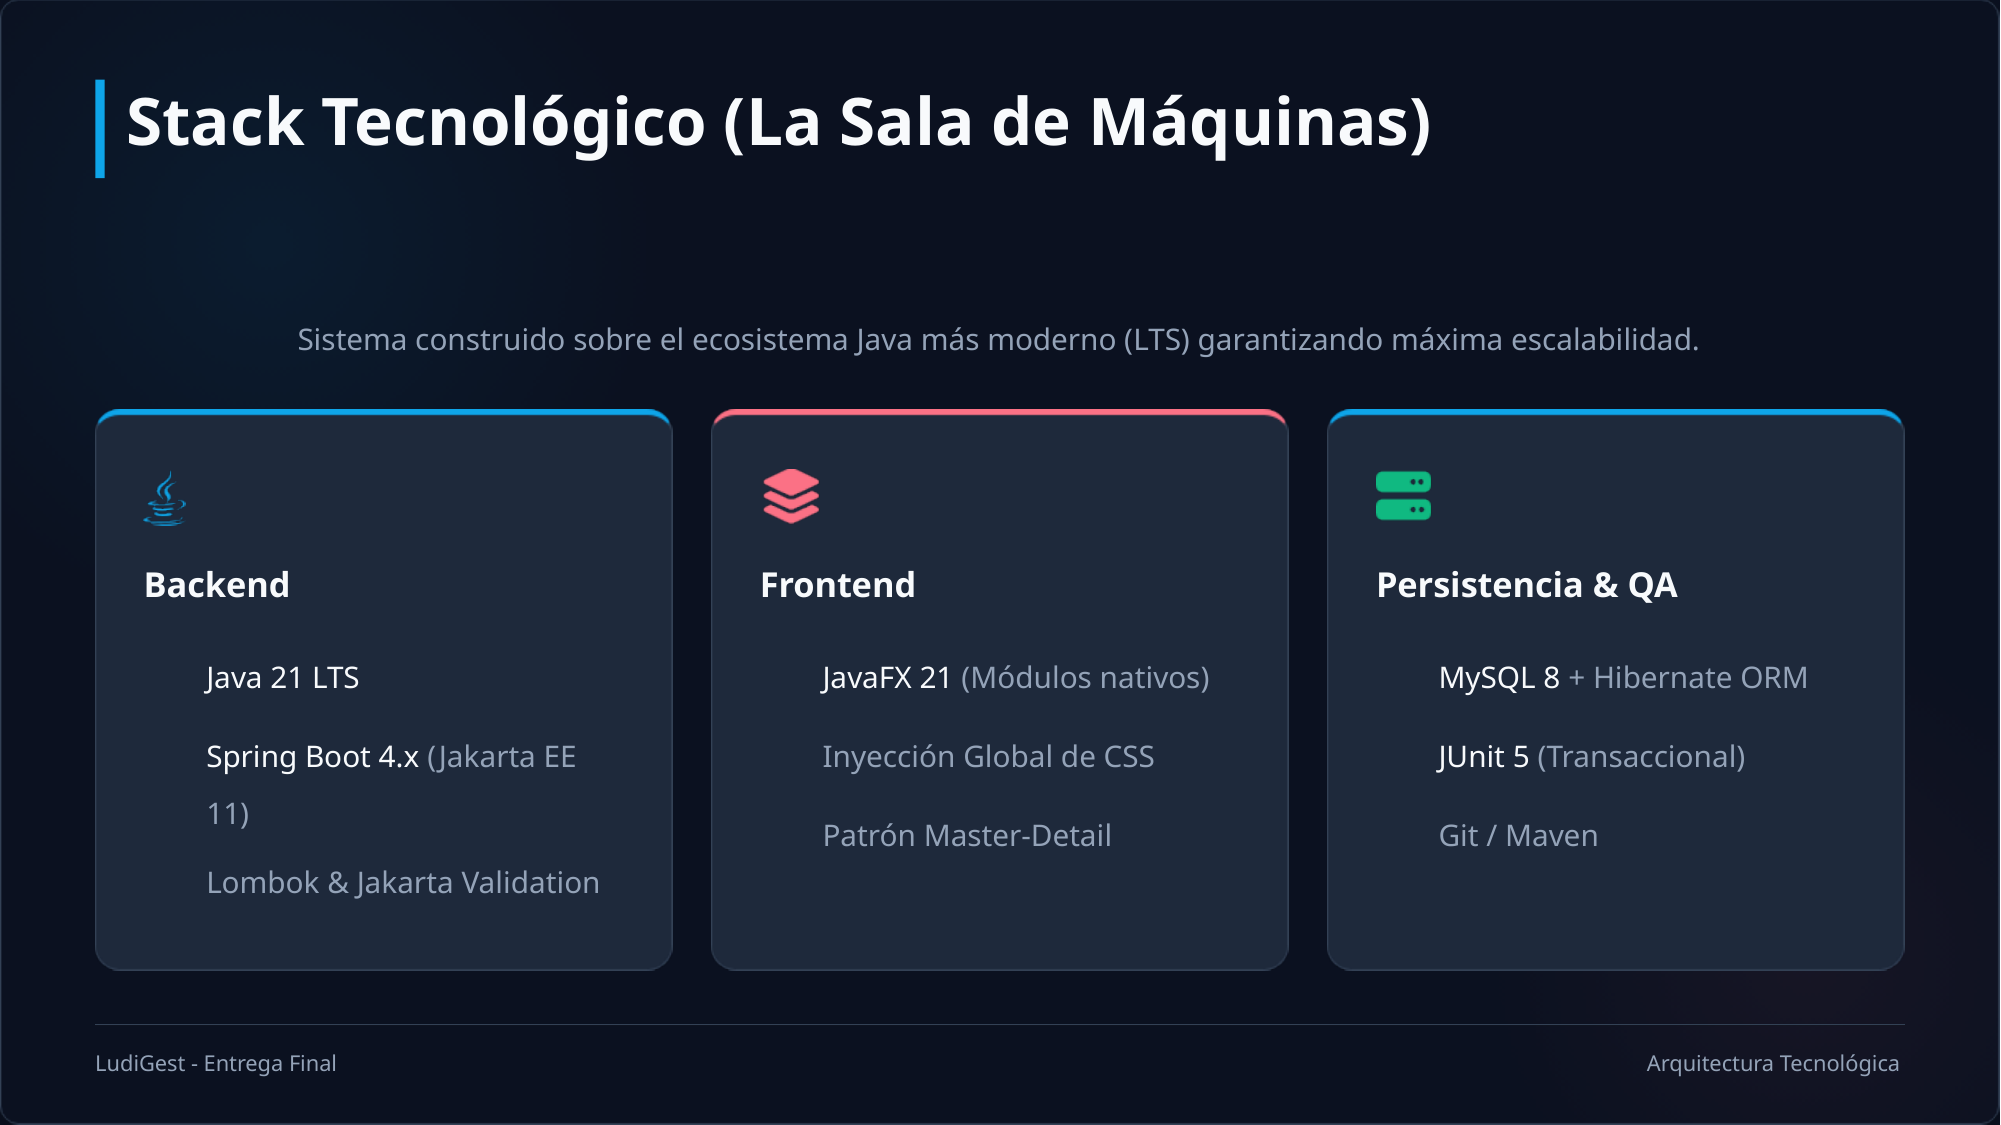

Stack Tecnológico (La Sala de Máquinas)
Sistema construido sobre el ecosistema Java más moderno (LTS) garantizando máxima escalabilidad.
Backend
Frontend
Persistencia & QA
Java 21 LTS
JavaFX 21 (Módulos nativos)
MySQL 8 + Hibernate ORM
Spring Boot 4.x (Jakarta EE 11)
Inyección Global de CSS
JUnit 5 (Transaccional)
Patrón Master-Detail
Git / Maven
Lombok & Jakarta Validation
LudiGest - Entrega Final
Arquitectura Tecnológica